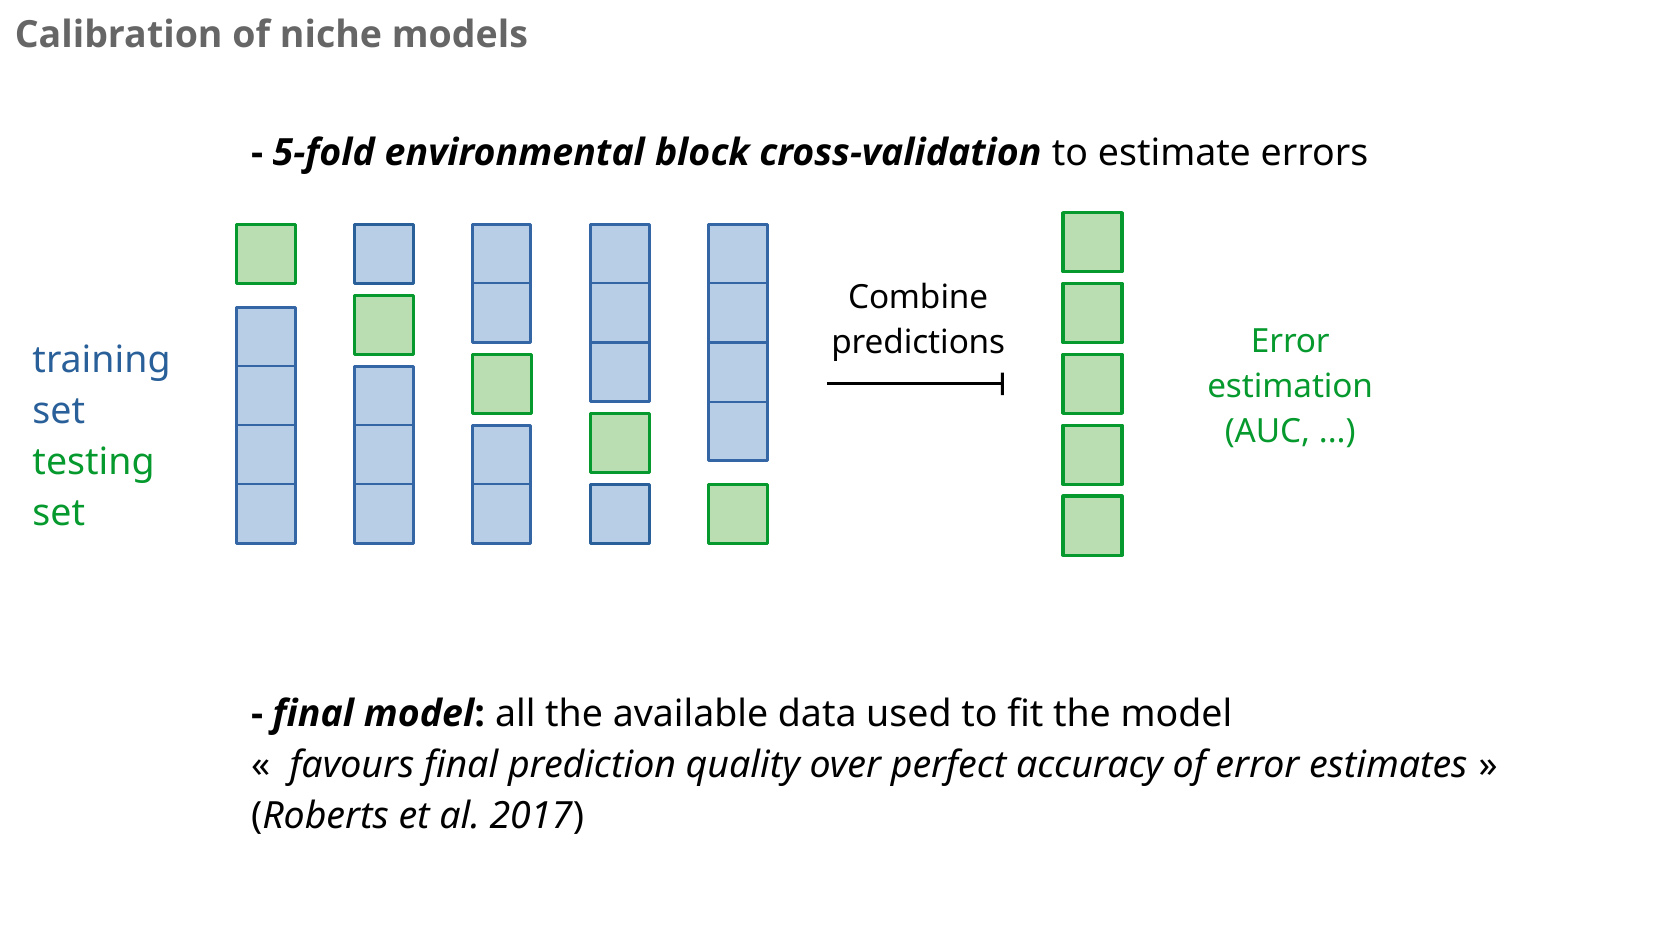

Calibration of niche models
- 5-fold environmental block cross-validation to estimate errors
- final model: all the available data used to fit the model
«  favours final prediction quality over perfect accuracy of error estimates » (Roberts et al. 2017)
Combine predictions
Error estimation (AUC, ...)
training set
testing set